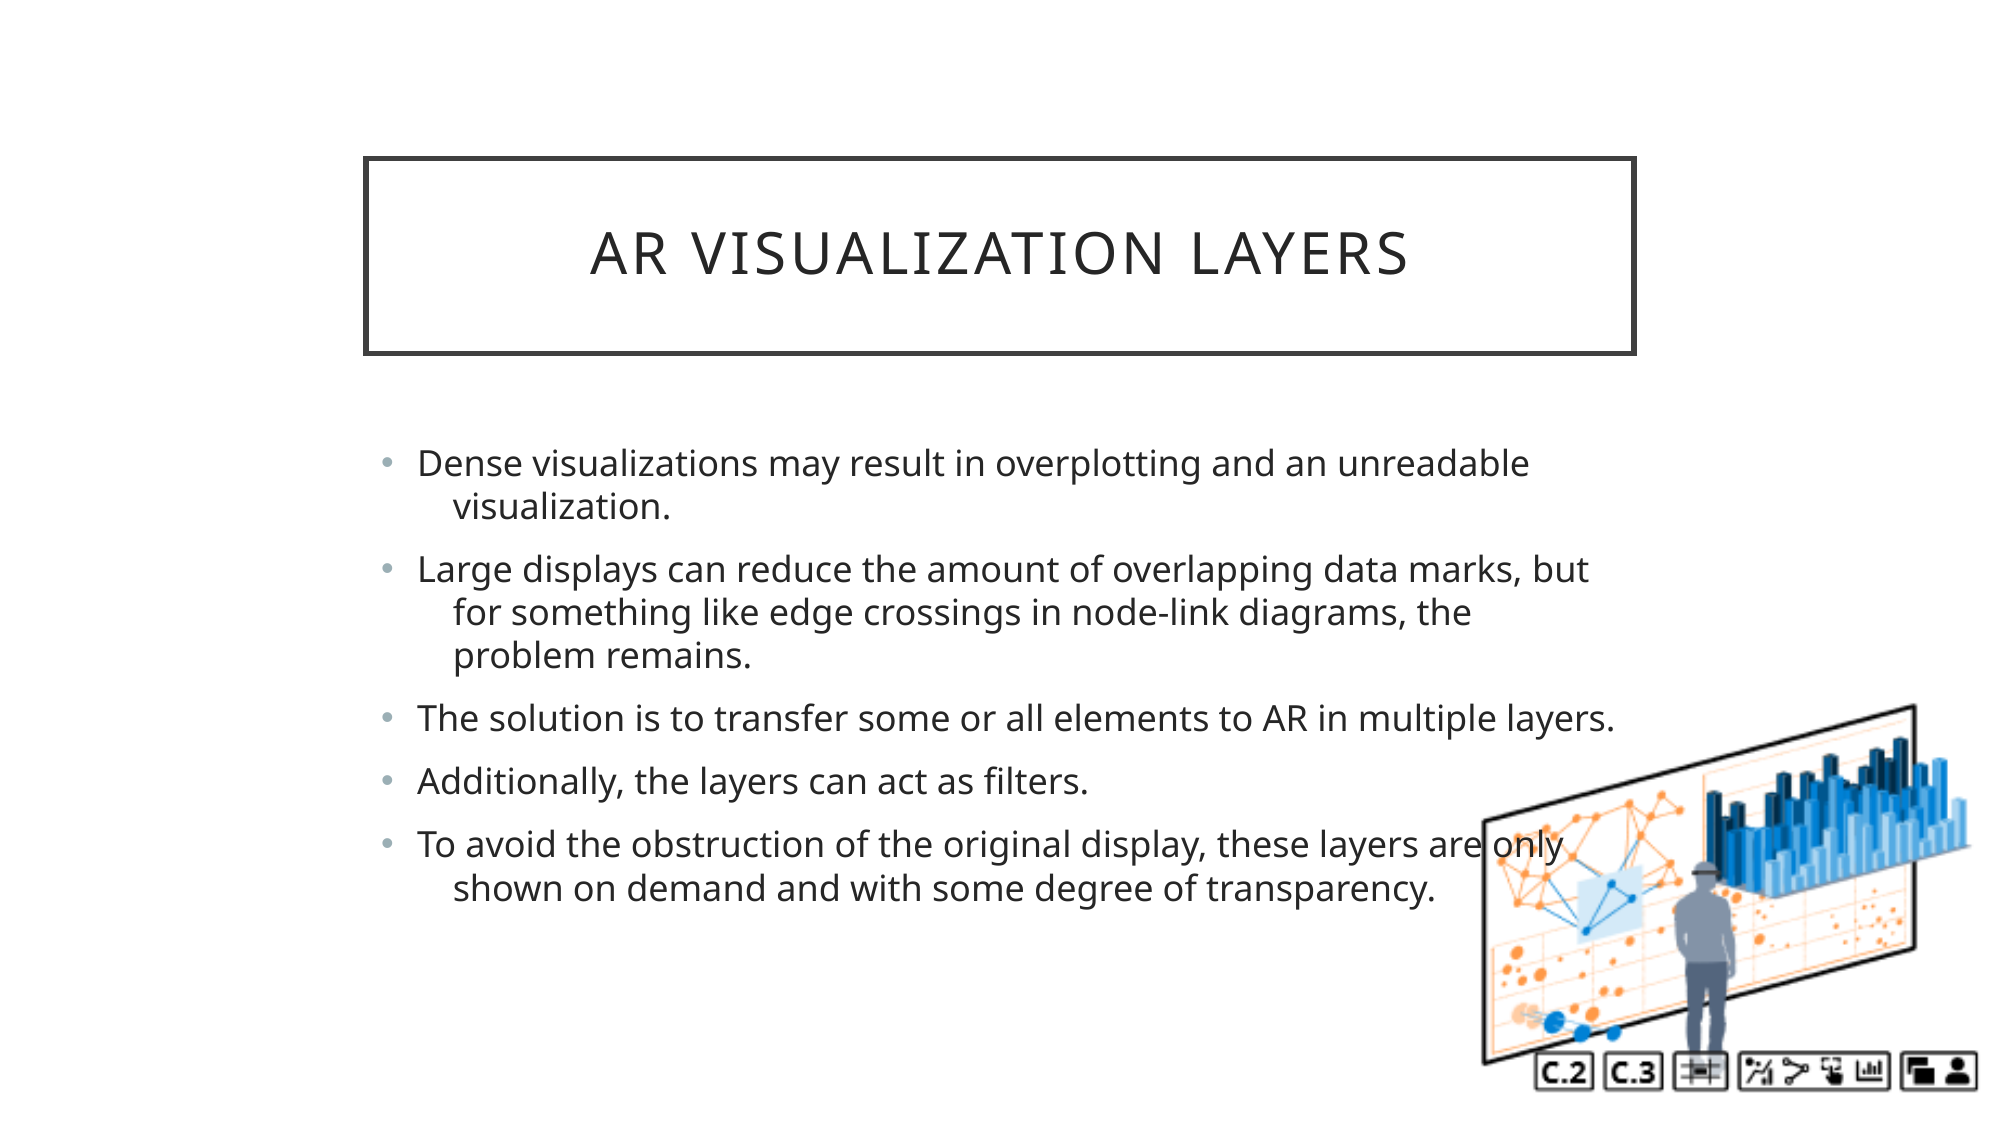

# Ar visualization layers
Dense visualizations may result in overplotting and an unreadable visualization.
Large displays can reduce the amount of overlapping data marks, but for something like edge crossings in node-link diagrams, the problem remains.
The solution is to transfer some or all elements to AR in multiple layers.
Additionally, the layers can act as filters.
To avoid the obstruction of the original display, these layers are only shown on demand and with some degree of transparency.